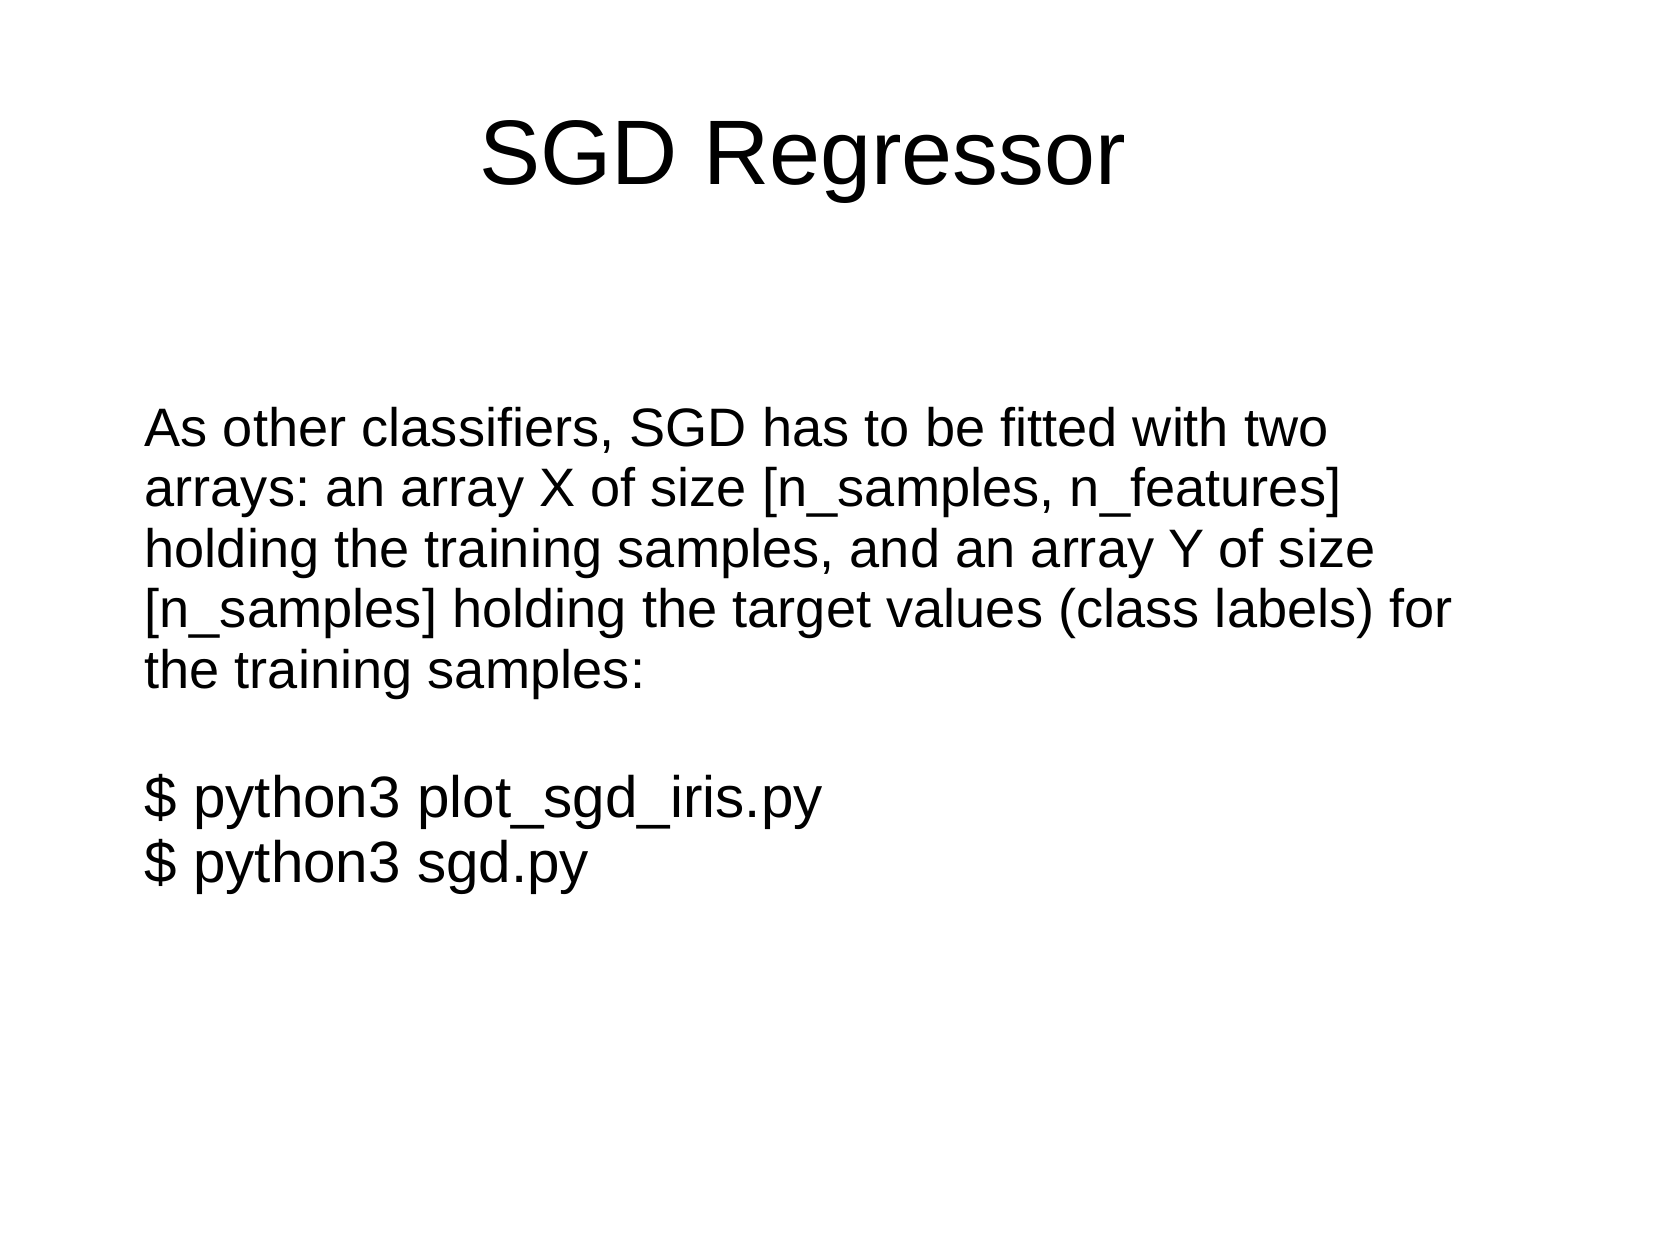

# SGD Regressor
As other classifiers, SGD has to be fitted with two arrays: an array X of size [n_samples, n_features] holding the training samples, and an array Y of size [n_samples] holding the target values (class labels) for the training samples:
$ python3 plot_sgd_iris.py
$ python3 sgd.py